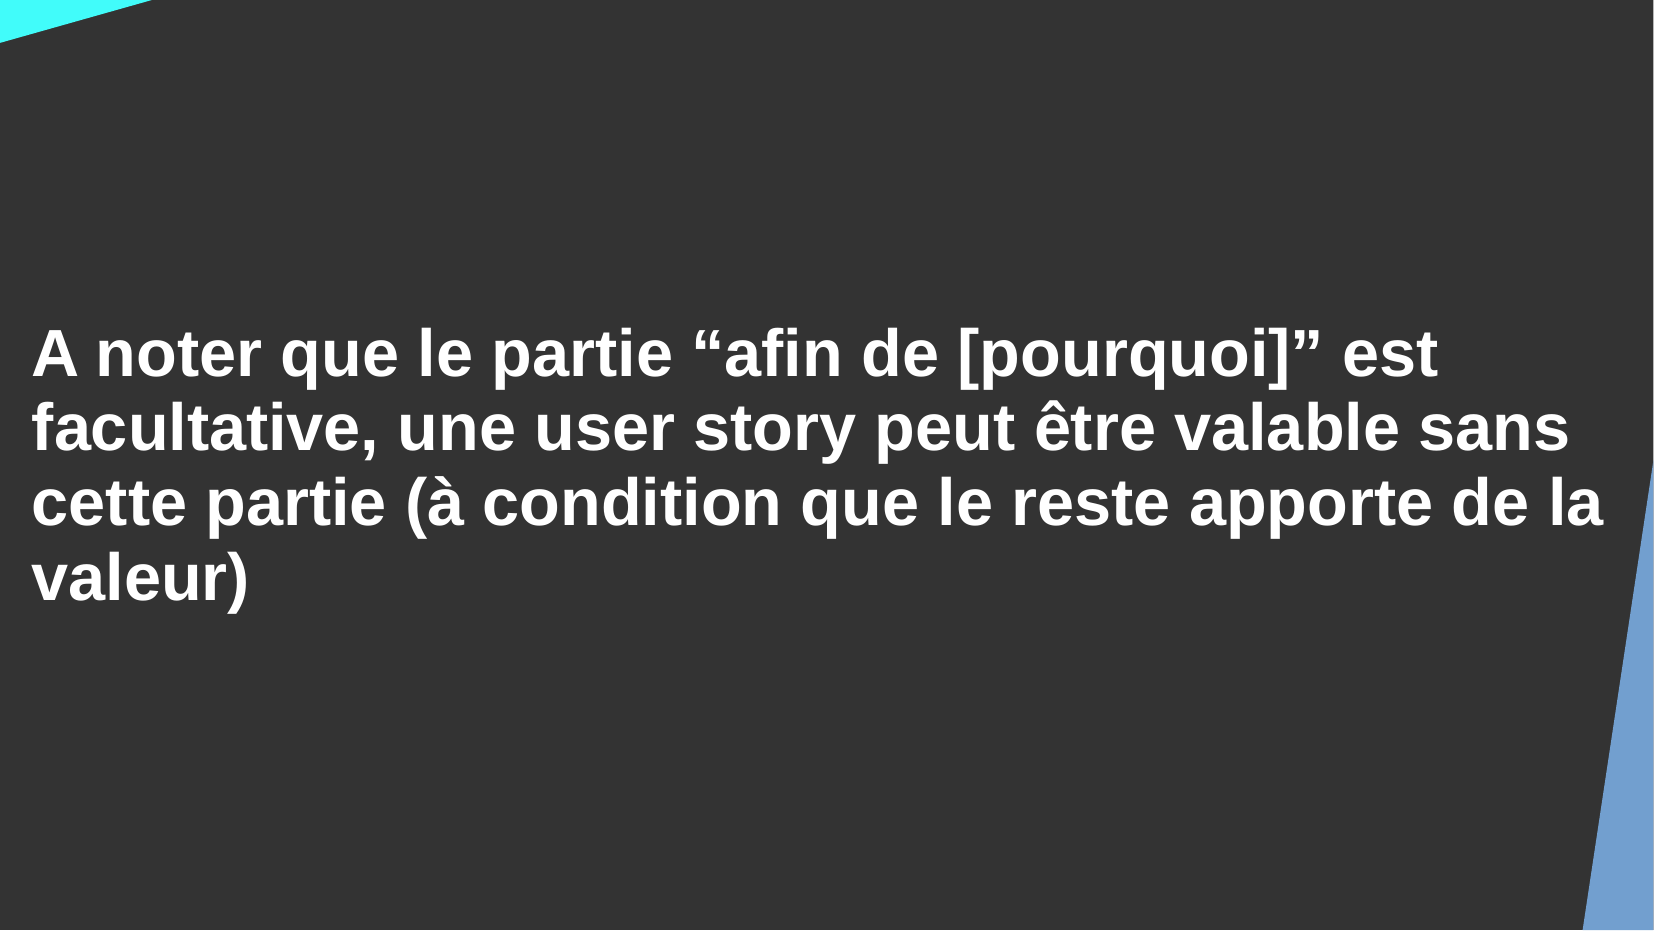

# A noter que le partie “afin de [pourquoi]” est facultative, une user story peut être valable sans cette partie (à condition que le reste apporte de la valeur)